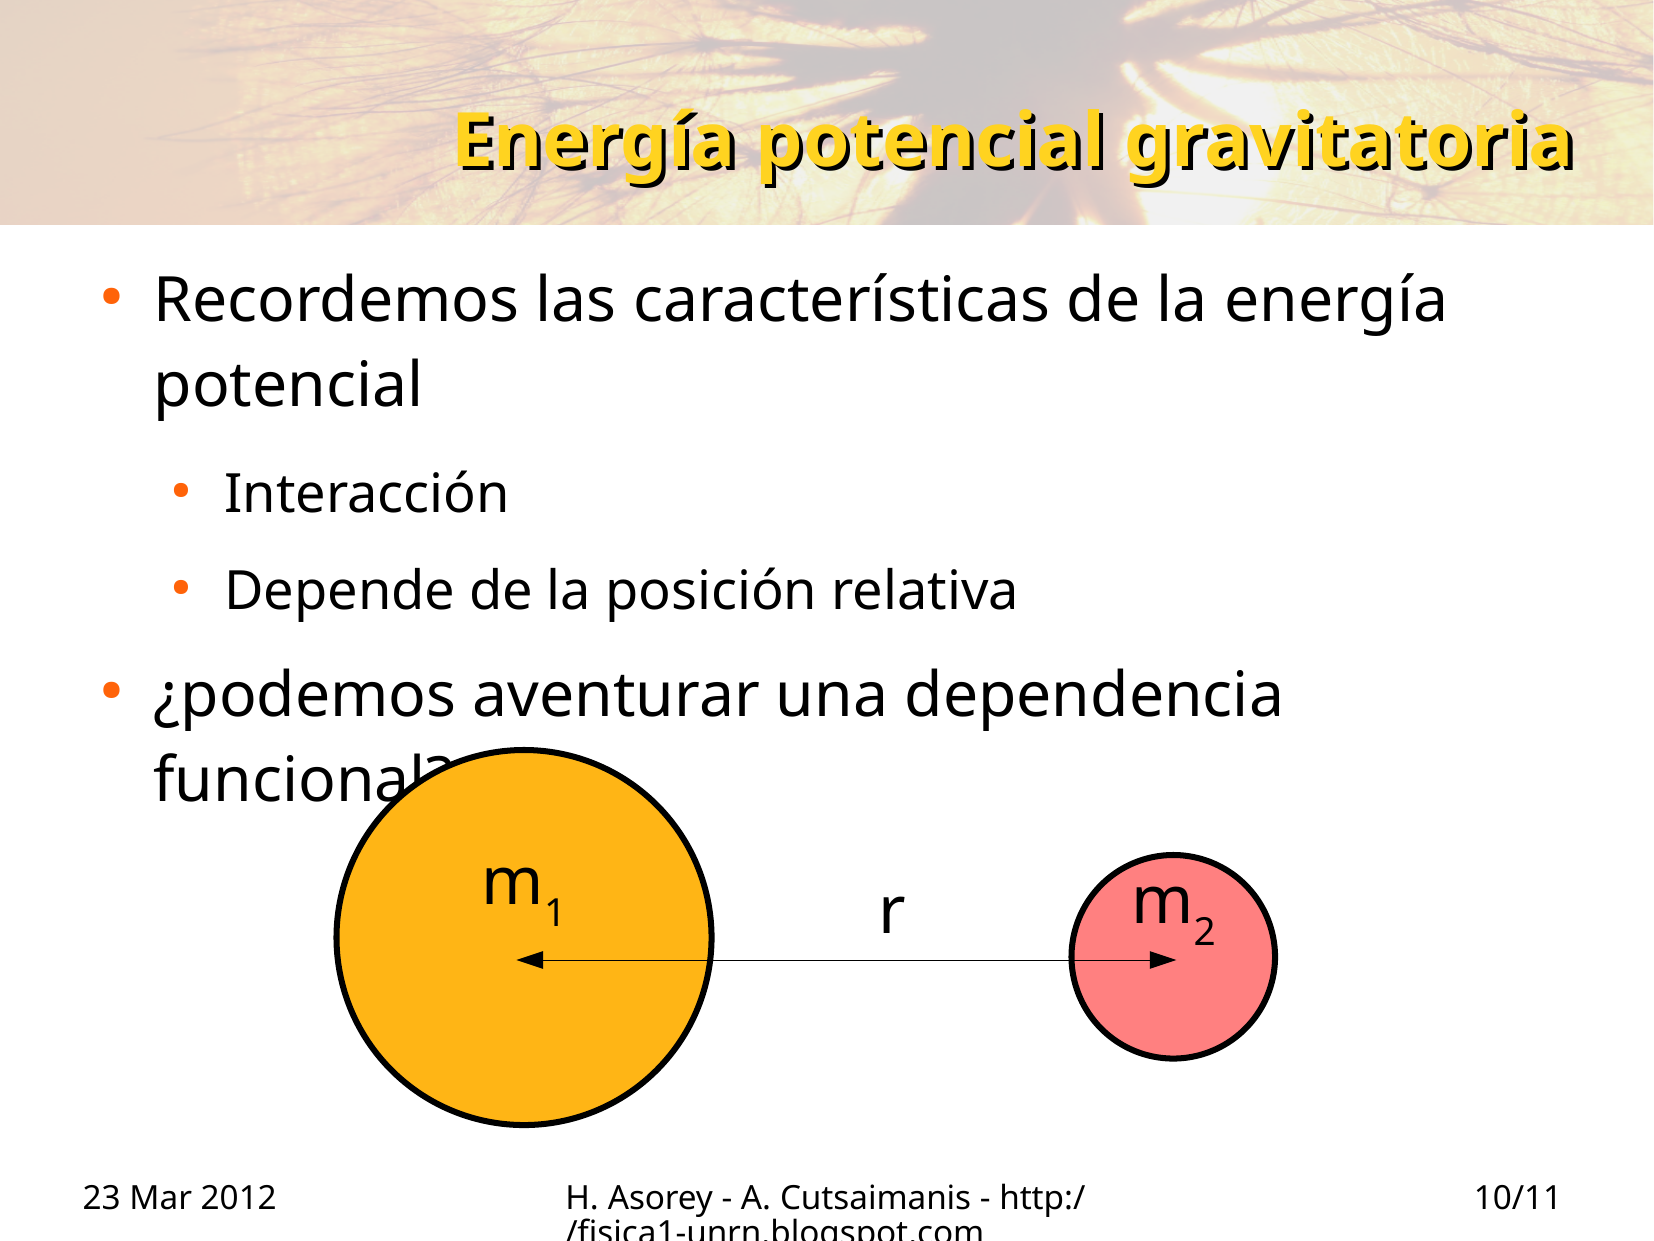

# Energía potencial gravitatoria
Recordemos las características de la energía potencial
Interacción
Depende de la posición relativa
¿podemos aventurar una dependencia funcional?
m1
r
m2
23 Mar 2012
H. Asorey - A. Cutsaimanis - http://fisica1-unrn.blogspot.com
10